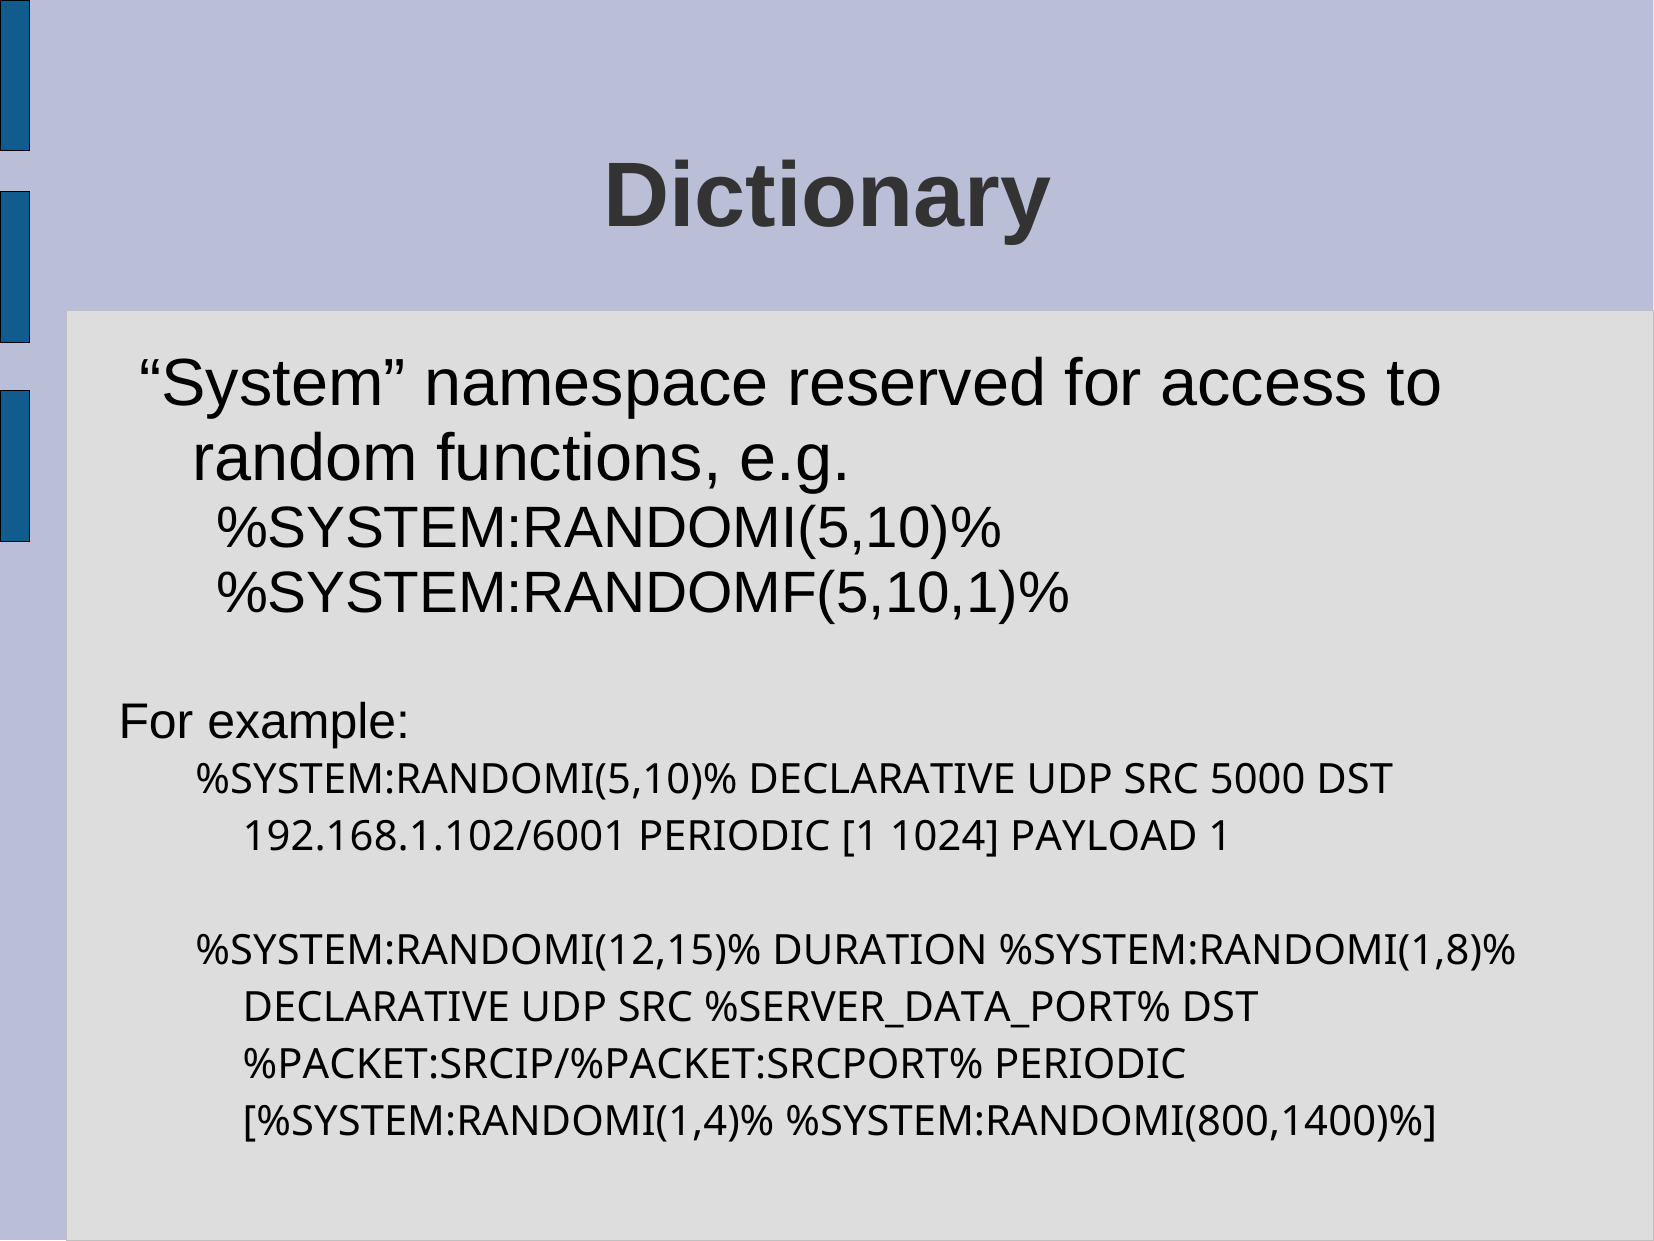

# Dictionary
“System” namespace reserved for access to random functions, e.g.
%SYSTEM:RANDOMI(5,10)%
%SYSTEM:RANDOMF(5,10,1)%
For example:
%SYSTEM:RANDOMI(5,10)% DECLARATIVE UDP SRC 5000 DST 192.168.1.102/6001 PERIODIC [1 1024] PAYLOAD 1
%SYSTEM:RANDOMI(12,15)% DURATION %SYSTEM:RANDOMI(1,8)% DECLARATIVE UDP SRC %SERVER_DATA_PORT% DST %PACKET:SRCIP/%PACKET:SRCPORT% PERIODIC [%SYSTEM:RANDOMI(1,4)% %SYSTEM:RANDOMI(800,1400)%]